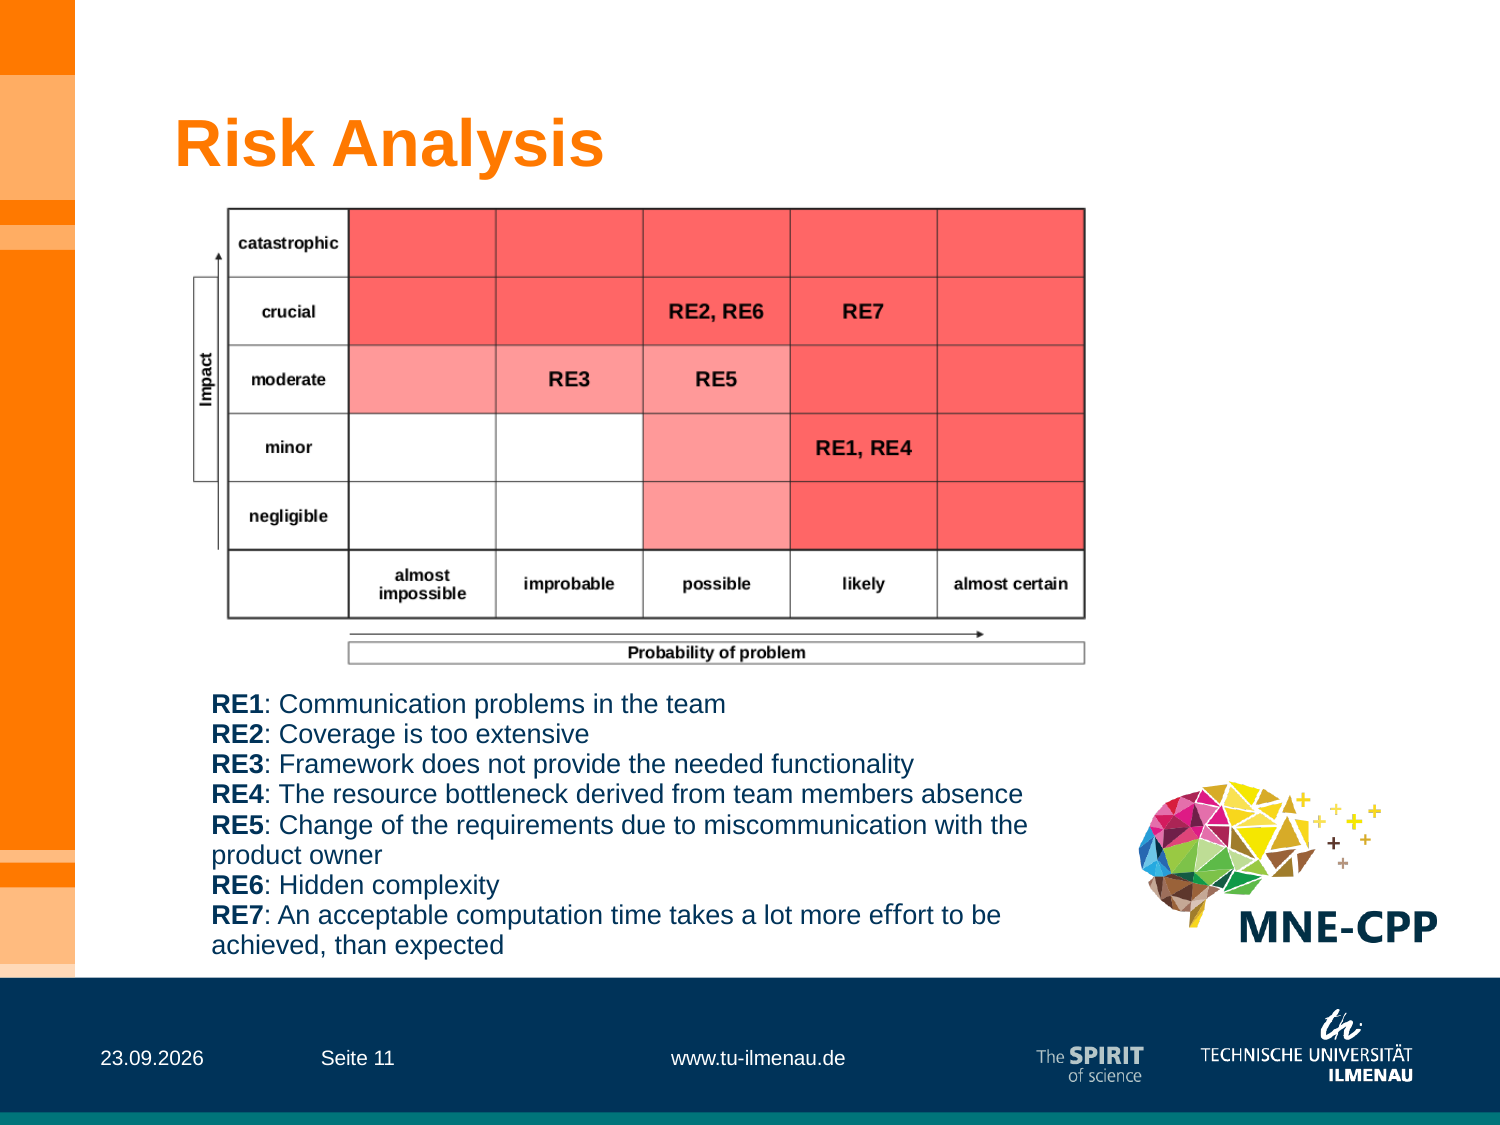

Risk Analysis
RE1: Communication problems in the team
RE2: Coverage is too extensive
RE3: Framework does not provide the needed functionality
RE4: The resource bottleneck derived from team members absence
RE5: Change of the requirements due to miscommunication with the product owner
RE6: Hidden complexity
RE7: An acceptable computation time takes a lot more eﬀort to be achieved, than expected
Seite
www.tu-ilmenau.de